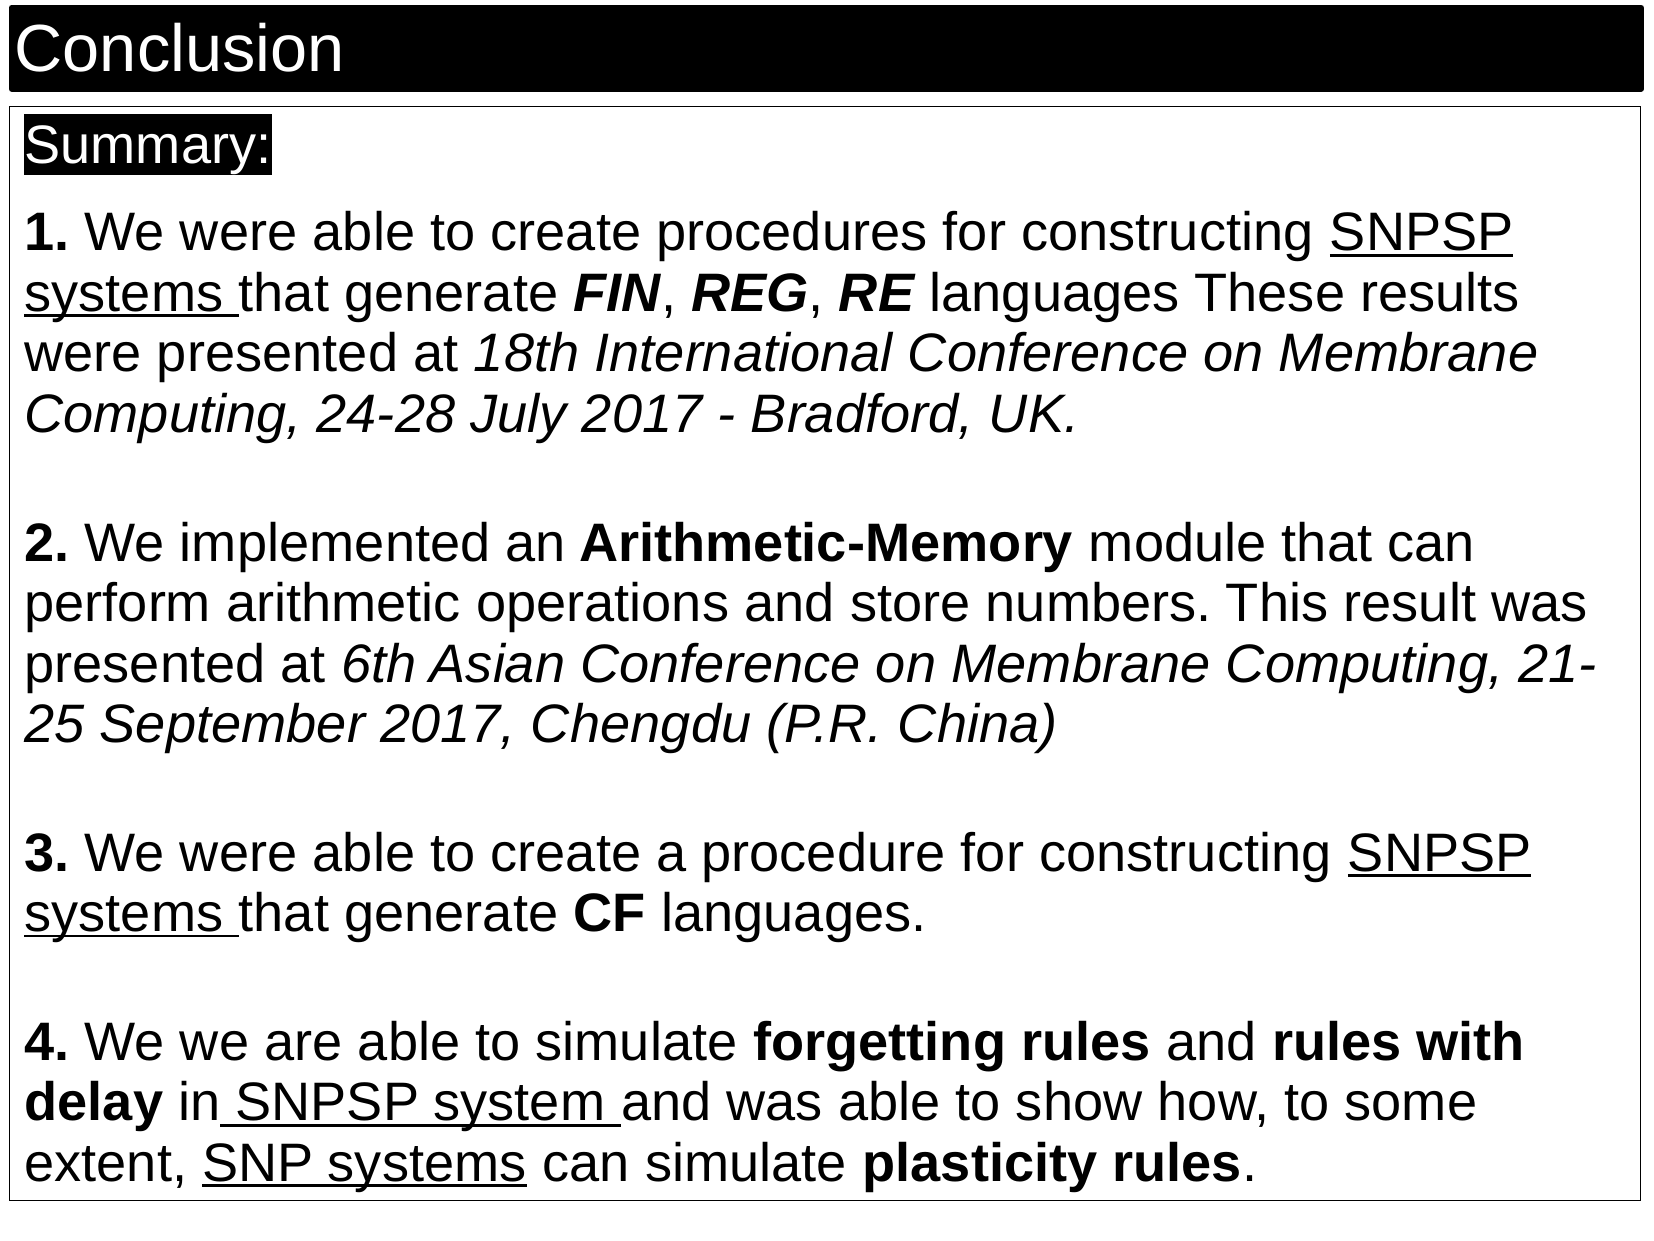

# Conclusion
Summary:
1. We were able to create procedures for constructing SNPSP systems that generate FIN, REG, RE languages These results were presented at 18th International Conference on Membrane Computing, 24-28 July 2017 - Bradford, UK.
2. We implemented an Arithmetic-Memory module that can perform arithmetic operations and store numbers. This result was presented at 6th Asian Conference on Membrane Computing, 21-25 September 2017, Chengdu (P.R. China)
3. We were able to create a procedure for constructing SNPSP systems that generate CF languages.
4. We we are able to simulate forgetting rules and rules with delay in SNPSP system and was able to show how, to some extent, SNP systems can simulate plasticity rules.